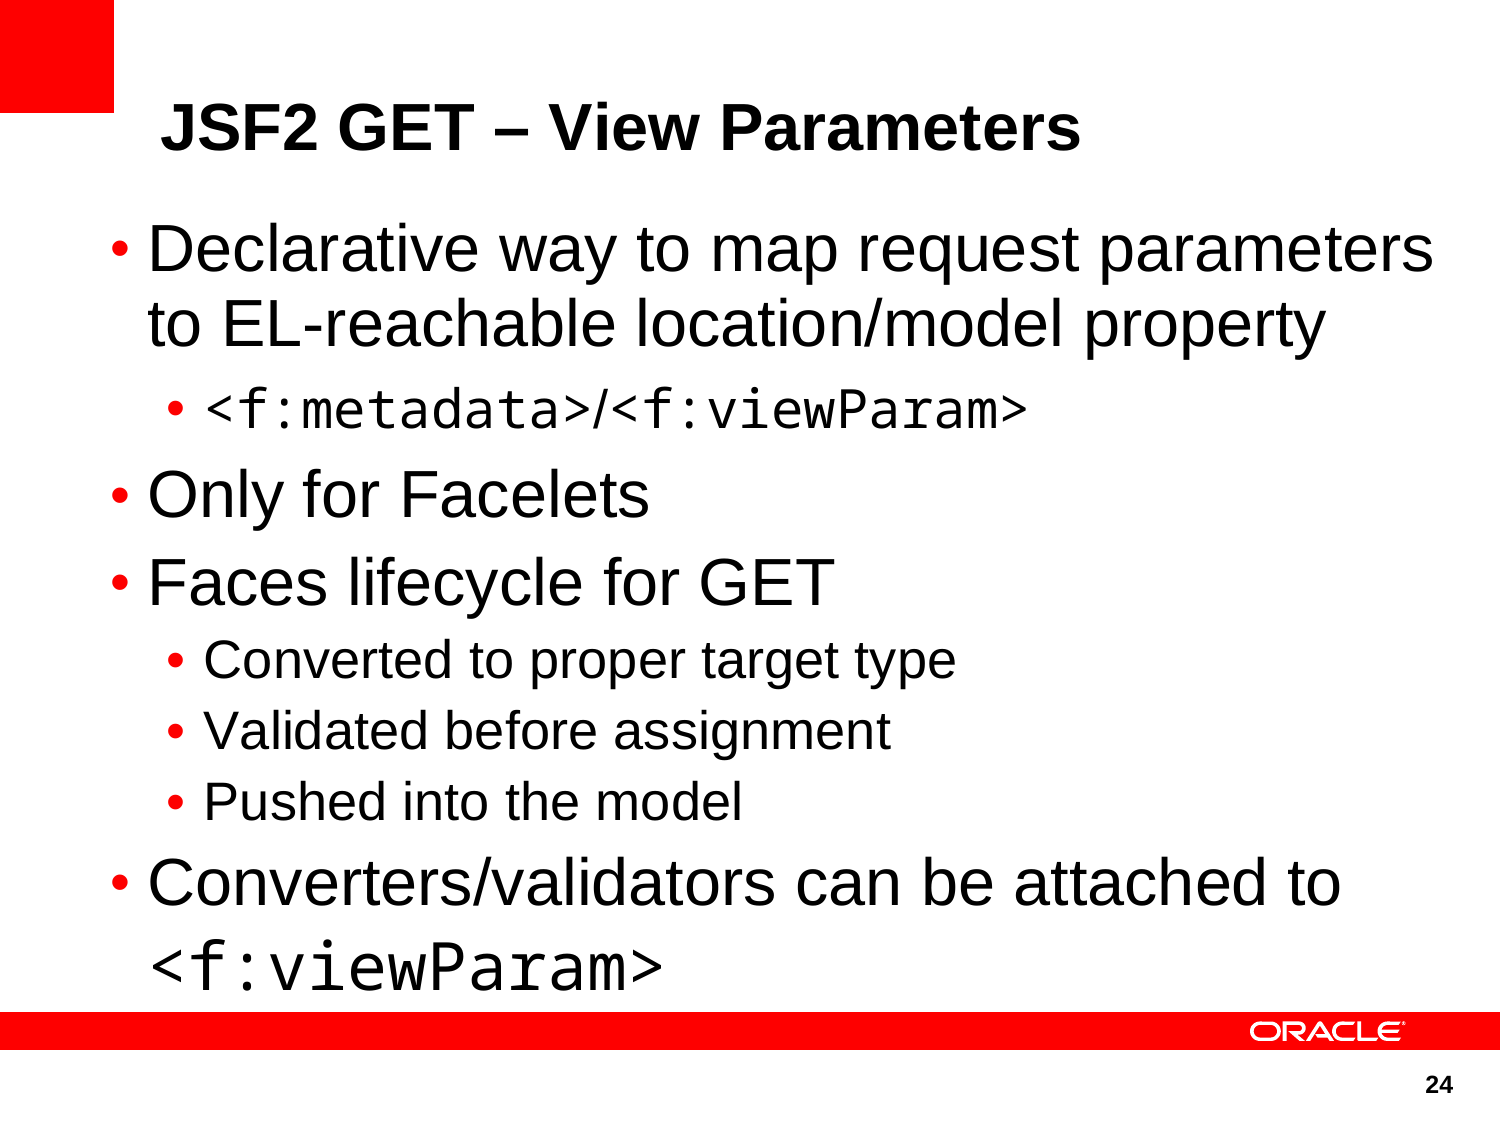

# JSF2 GET – View Parameters
Declarative way to map request parameters to EL-reachable location/model property
<f:metadata>/<f:viewParam>
Only for Facelets
Faces lifecycle for GET
Converted to proper target type
Validated before assignment
Pushed into the model
Converters/validators can be attached to <f:viewParam>